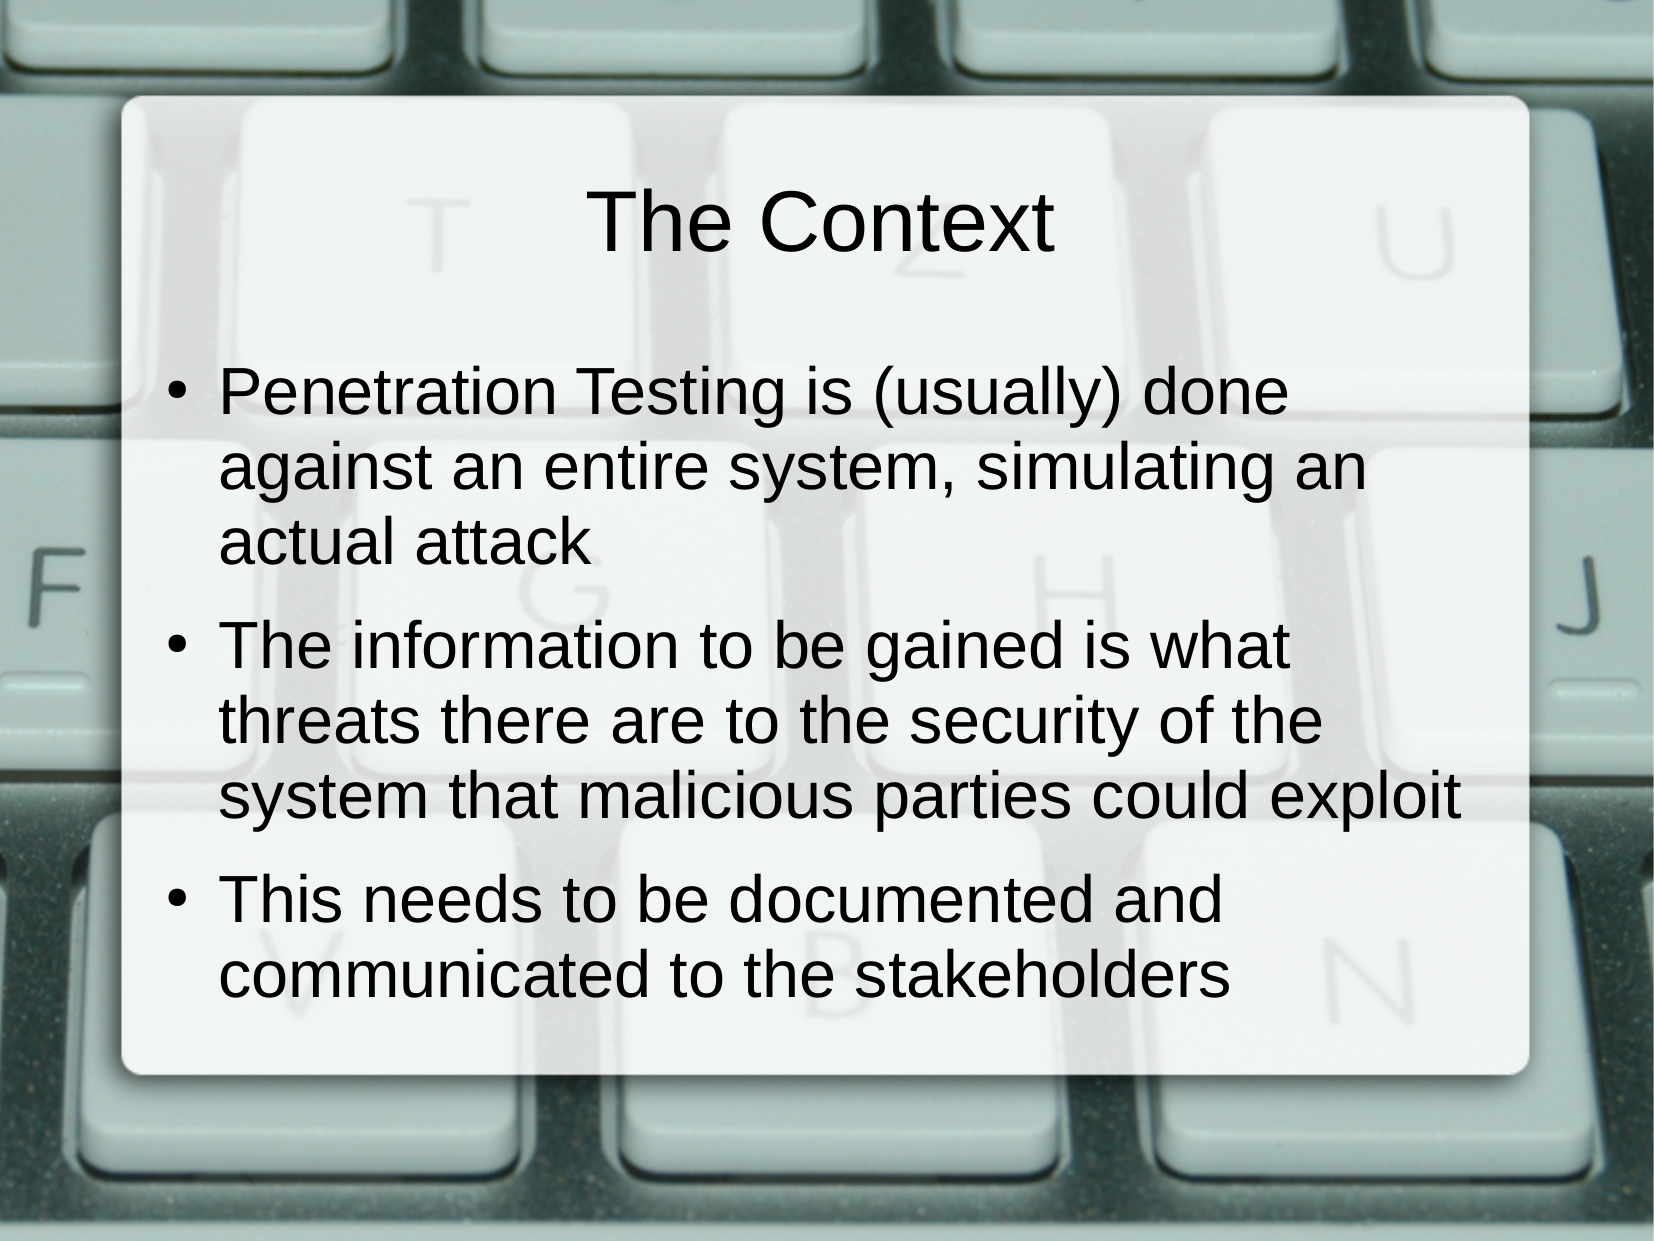

# The Context
Penetration Testing is (usually) done against an entire system, simulating an actual attack
The information to be gained is what threats there are to the security of the system that malicious parties could exploit
This needs to be documented and communicated to the stakeholders